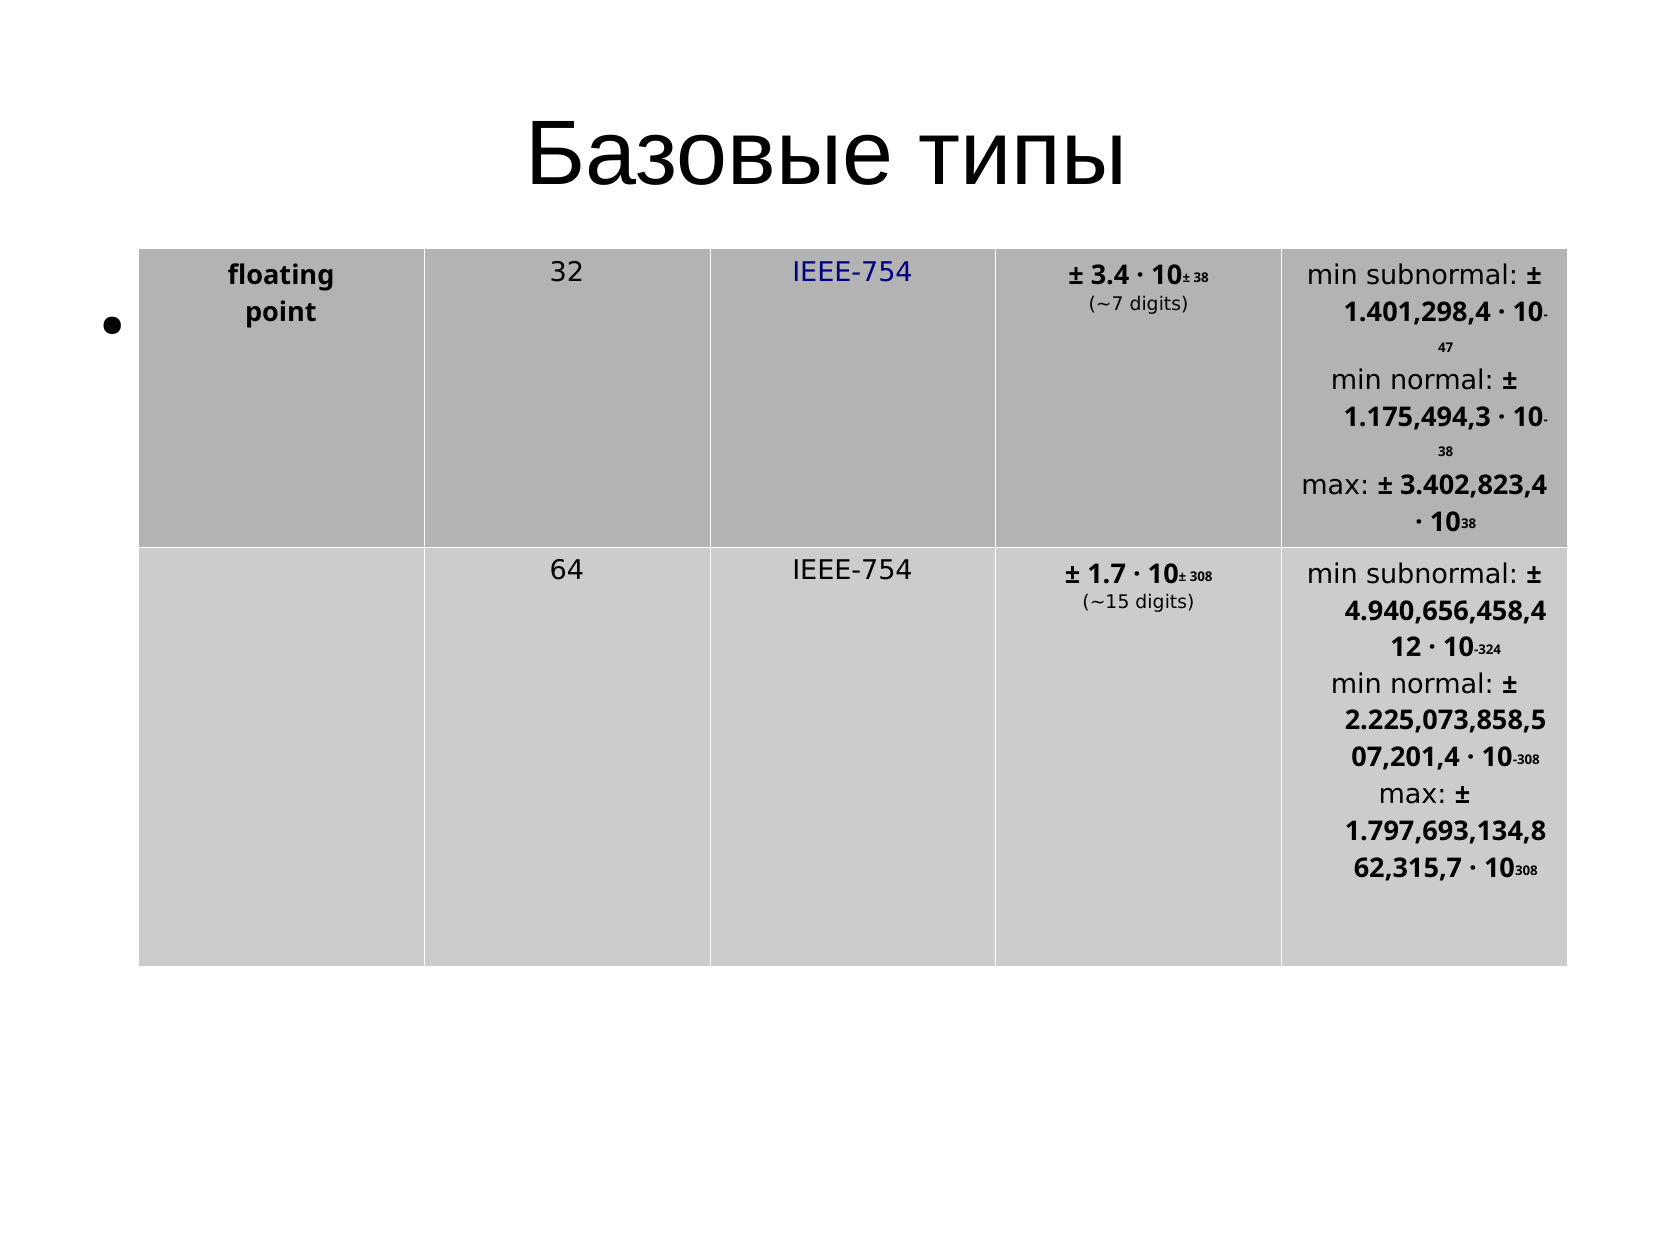

# Базовые типы
| floating point | 32 | IEEE-754 | ± 3.4 · 10± 38 (~7 digits) | min subnormal: ± 1.401,298,4 · 10-47 min normal: ± 1.175,494,3 · 10-38 max: ± 3.402,823,4 · 1038 |
| --- | --- | --- | --- | --- |
| | 64 | IEEE-754 | ± 1.7 · 10± 308 (~15 digits) | min subnormal: ± 4.940,656,458,412 · 10-324 min normal: ± 2.225,073,858,507,201,4 · 10-308 max: ± 1.797,693,134,862,315,7 · 10308 |
 Fp